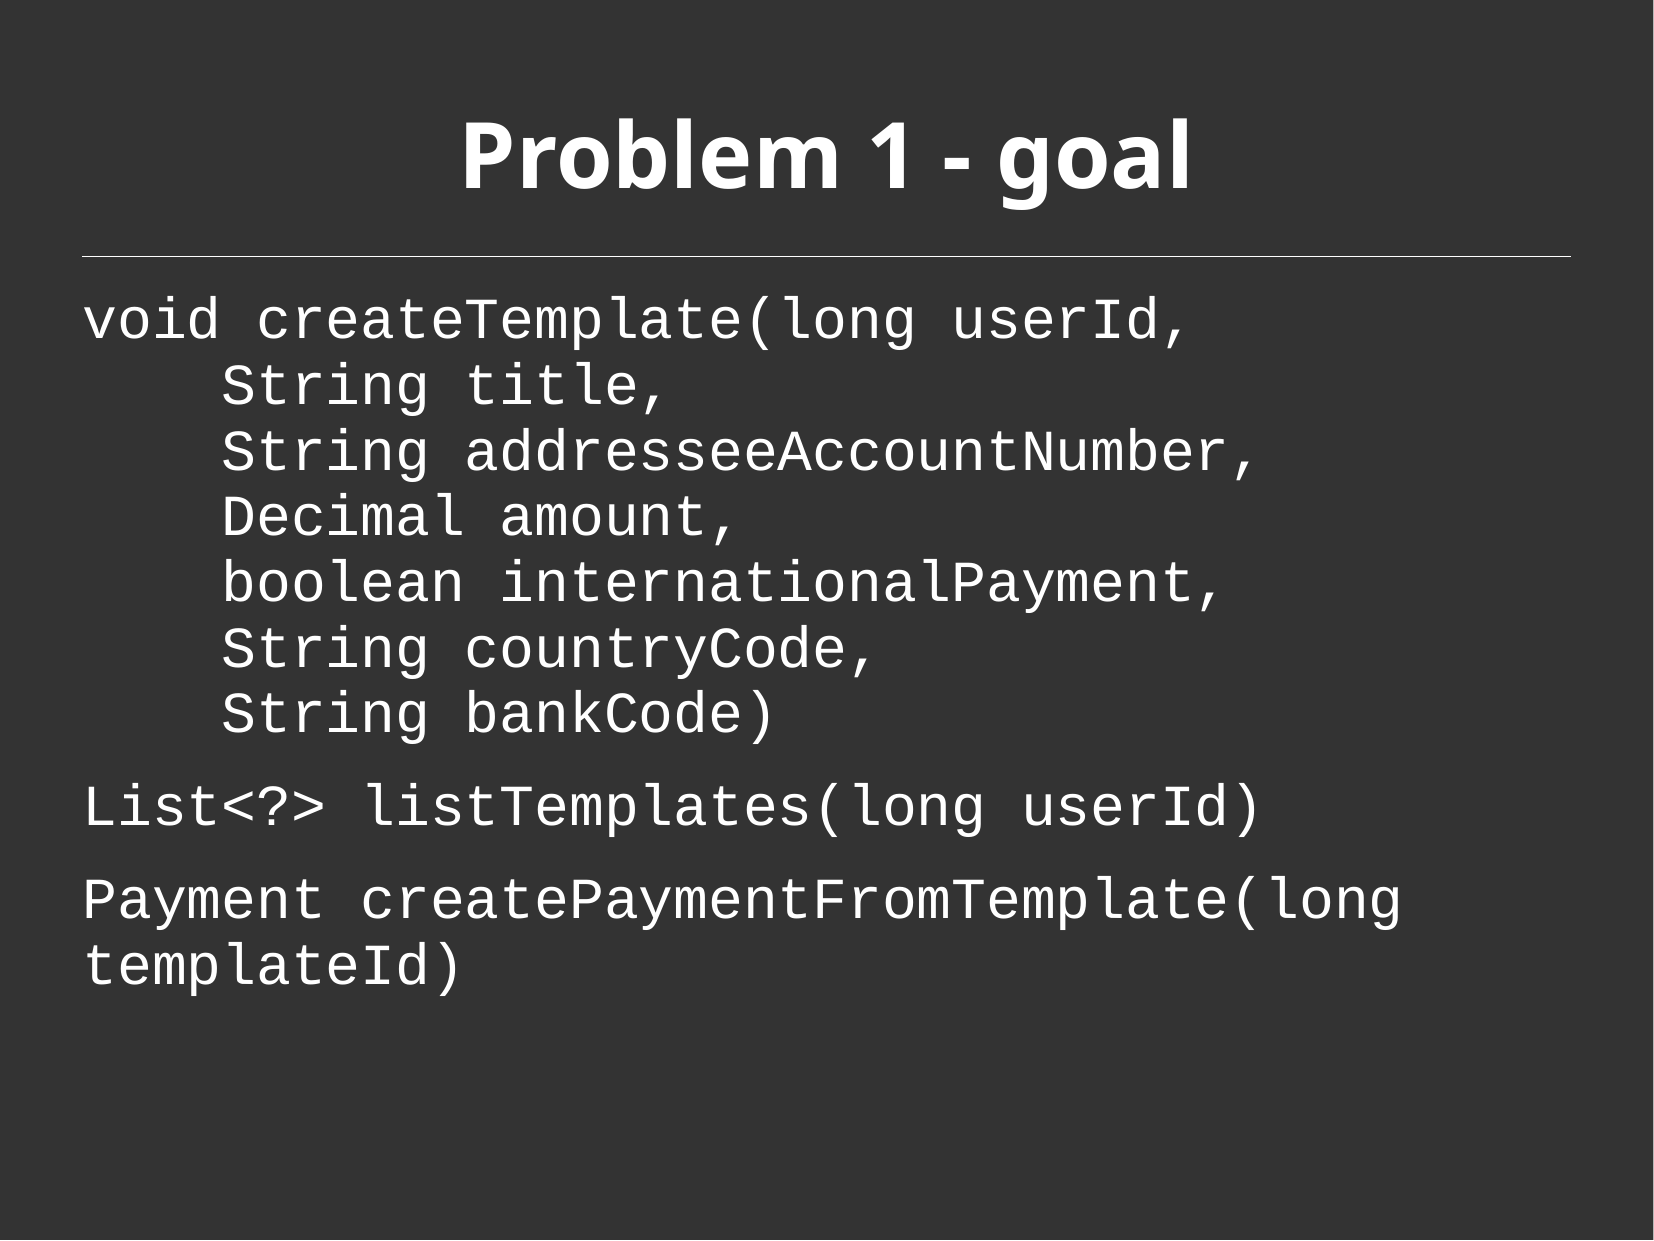

# Problem 1 - goal
void createTemplate(long userId,
 String title,
 String addresseeAccountNumber,
 Decimal amount,
 boolean internationalPayment,
 String countryCode,
 String bankCode)
List<?> listTemplates(long userId)
Payment createPaymentFromTemplate(long templateId)